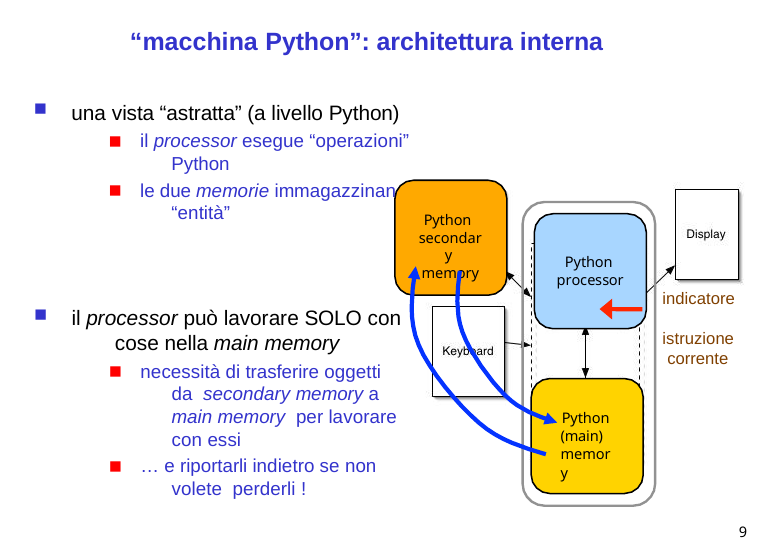

# “macchina Python”: architettura interna
una vista “astratta” (a livello Python)
il processor esegue “operazioni” Python
le due memorie immagazzinano “entità”
Python secondary memory
Python processor
indicatore istruzione corrente
il processor può lavorare SOLO con cose nella main memory
necessità di trasferire oggetti da secondary memory a main memory per lavorare con essi
… e riportarli indietro se non volete perderli !
Python (main) memory
9